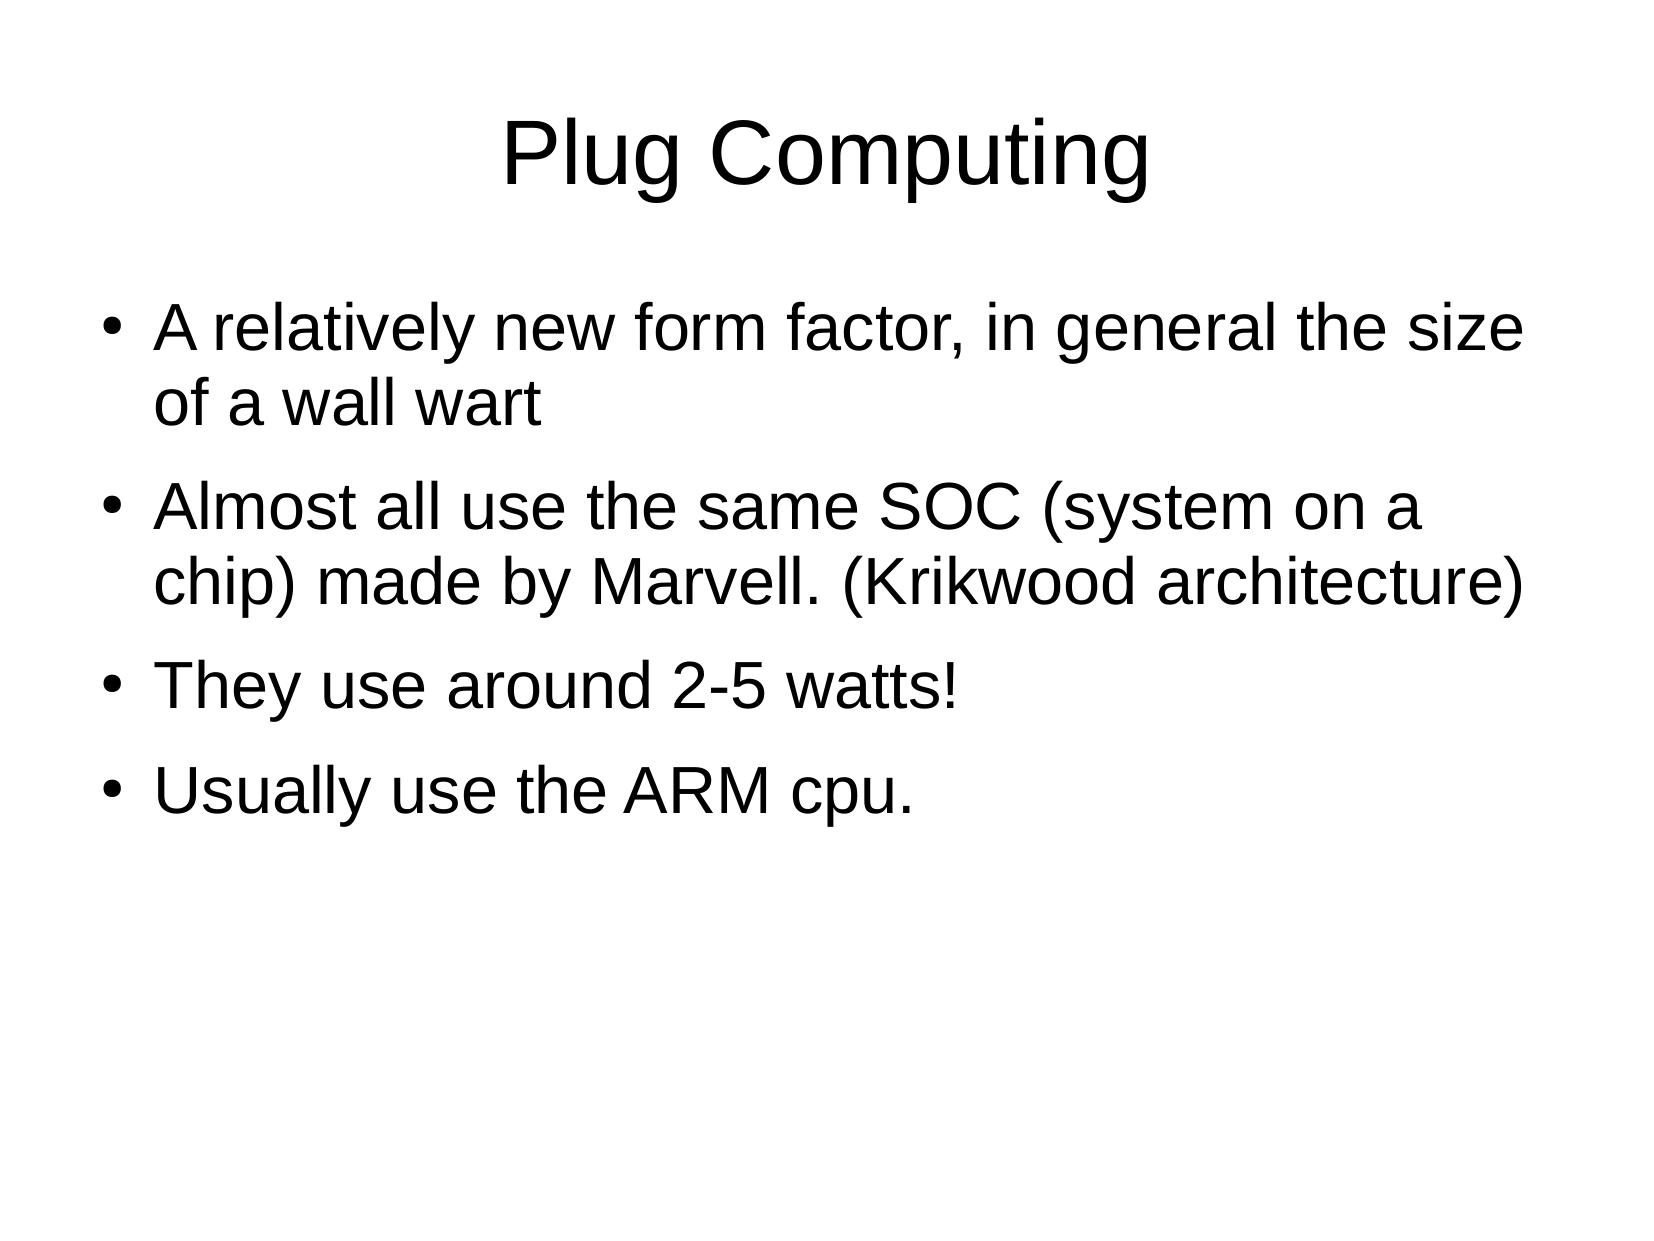

# Plug Computing
A relatively new form factor, in general the size of a wall wart
Almost all use the same SOC (system on a chip) made by Marvell. (Krikwood architecture)
They use around 2-5 watts!
Usually use the ARM cpu.